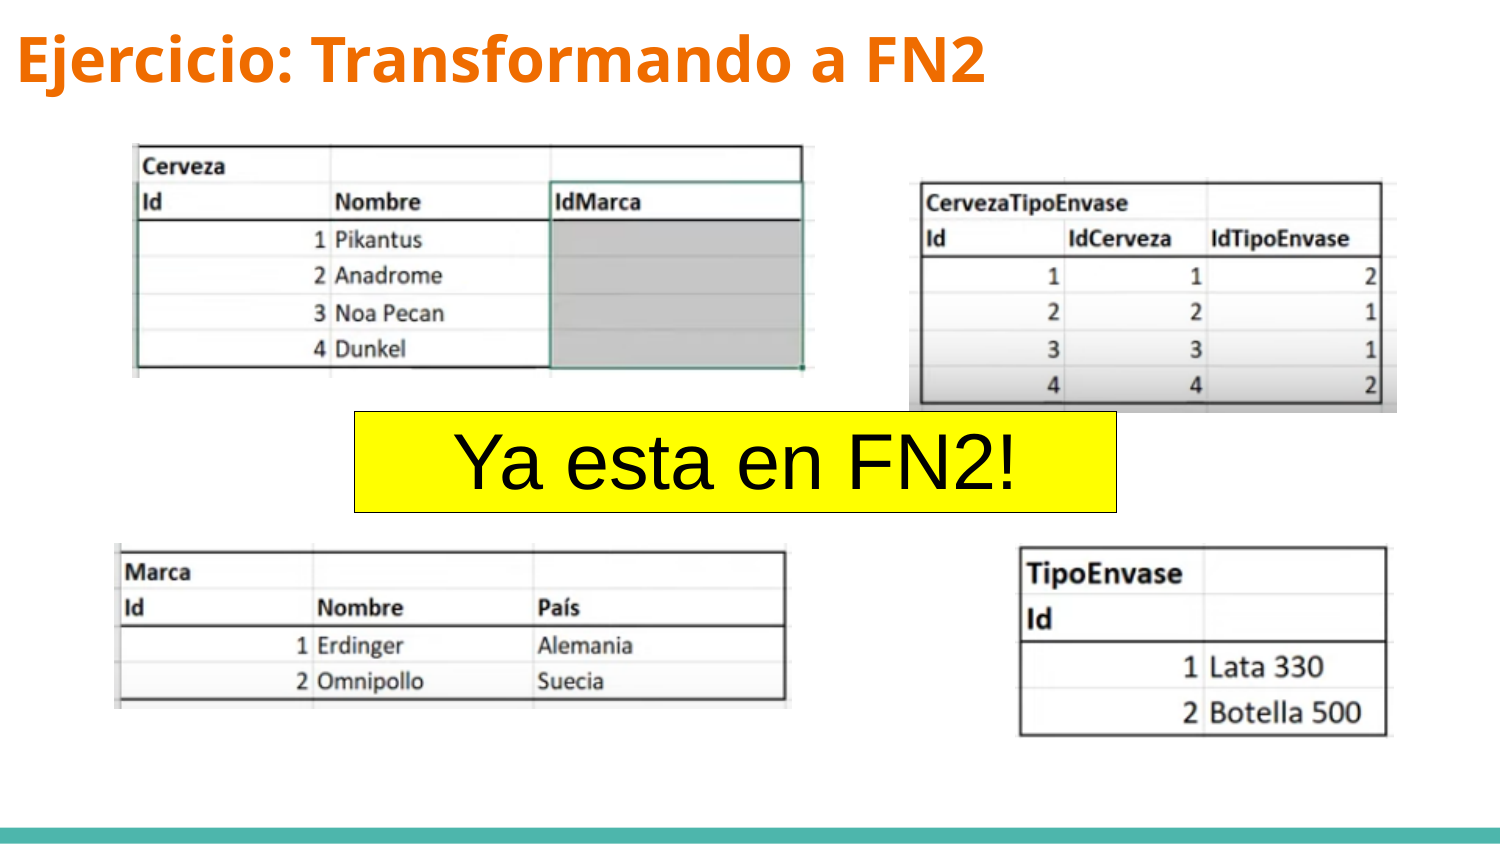

# Ejercicio: Transformando a FN2
| Ya esta en FN2! |
| --- |